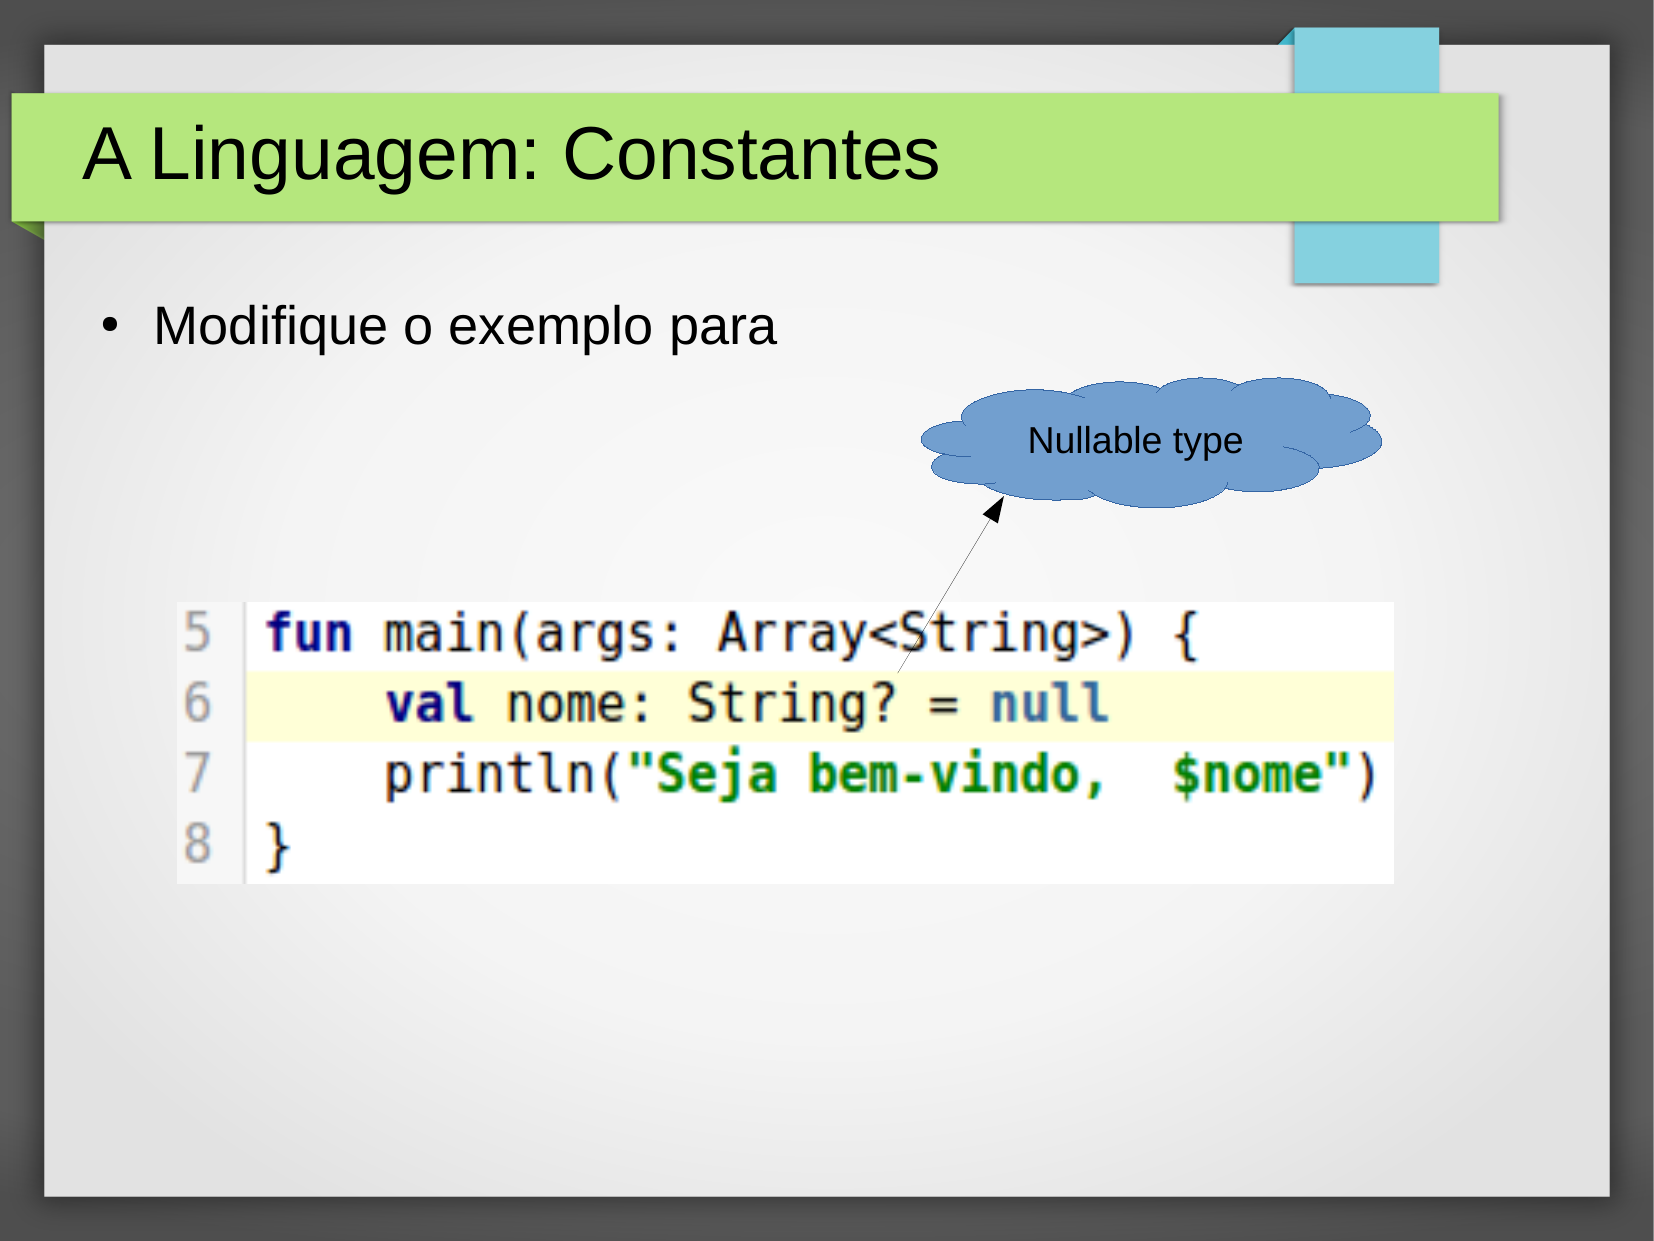

# A Linguagem: Constantes
Modifique o exemplo para
Nullable type